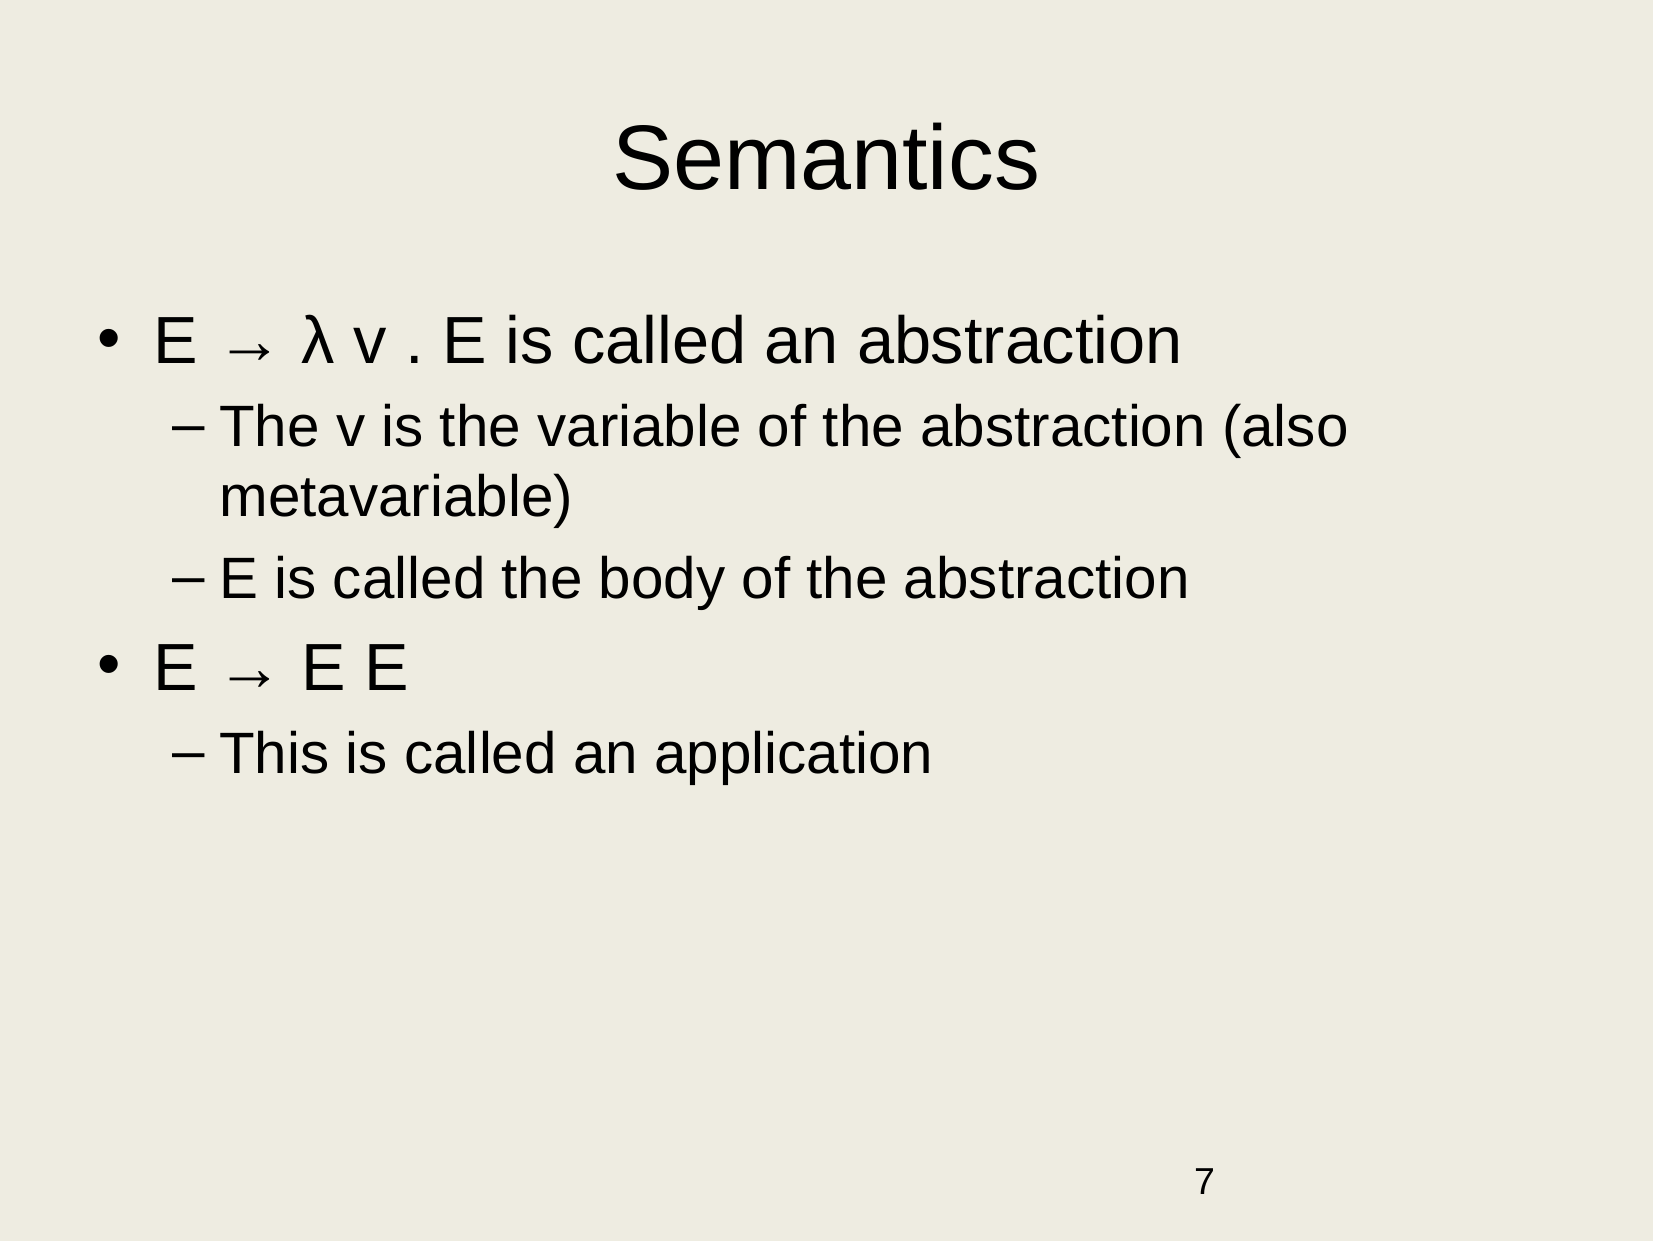

# Semantics
E → λ v . E is called an abstraction
The v is the variable of the abstraction (also metavariable)
E is called the body of the abstraction
E → E E
This is called an application